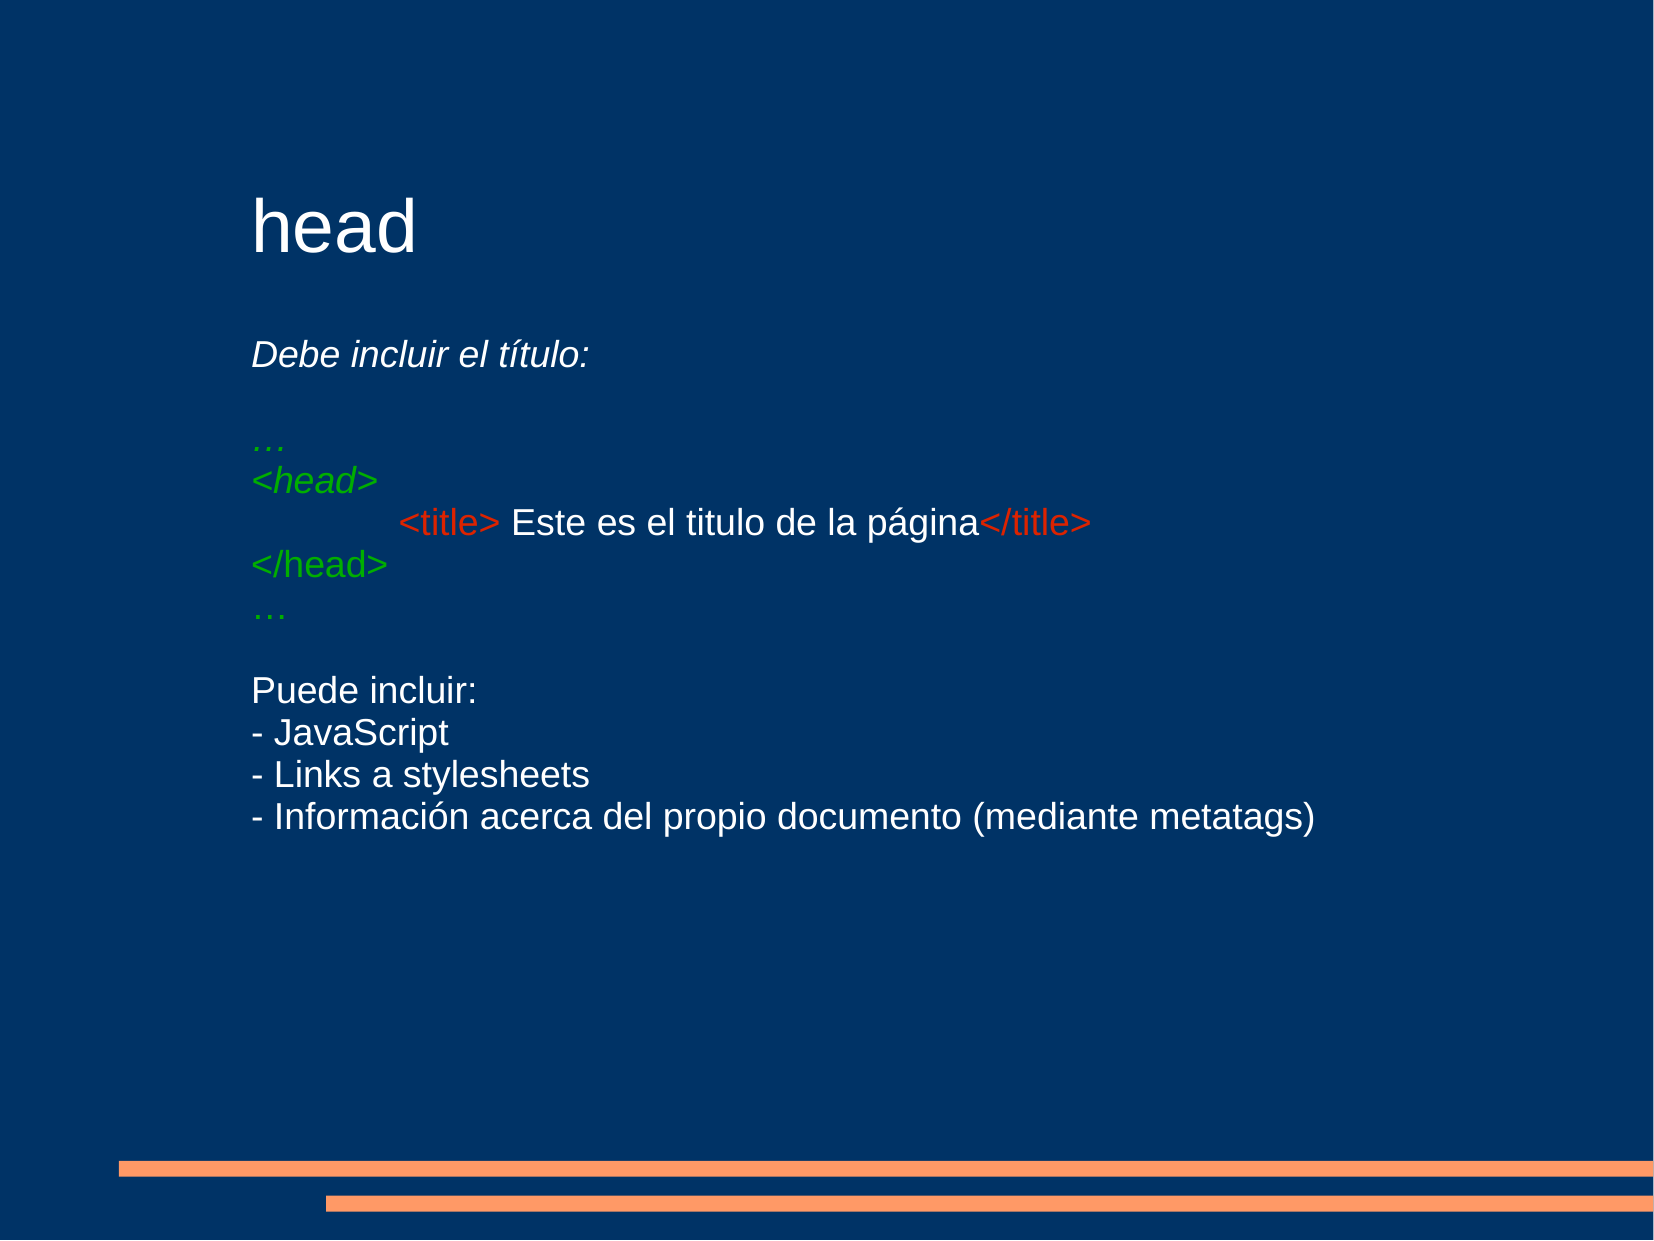

head
Debe incluir el título:
…
<head>
		<title> Este es el titulo de la página</title>
</head>
…
Puede incluir:
- JavaScript
- Links a stylesheets
- Información acerca del propio documento (mediante metatags)